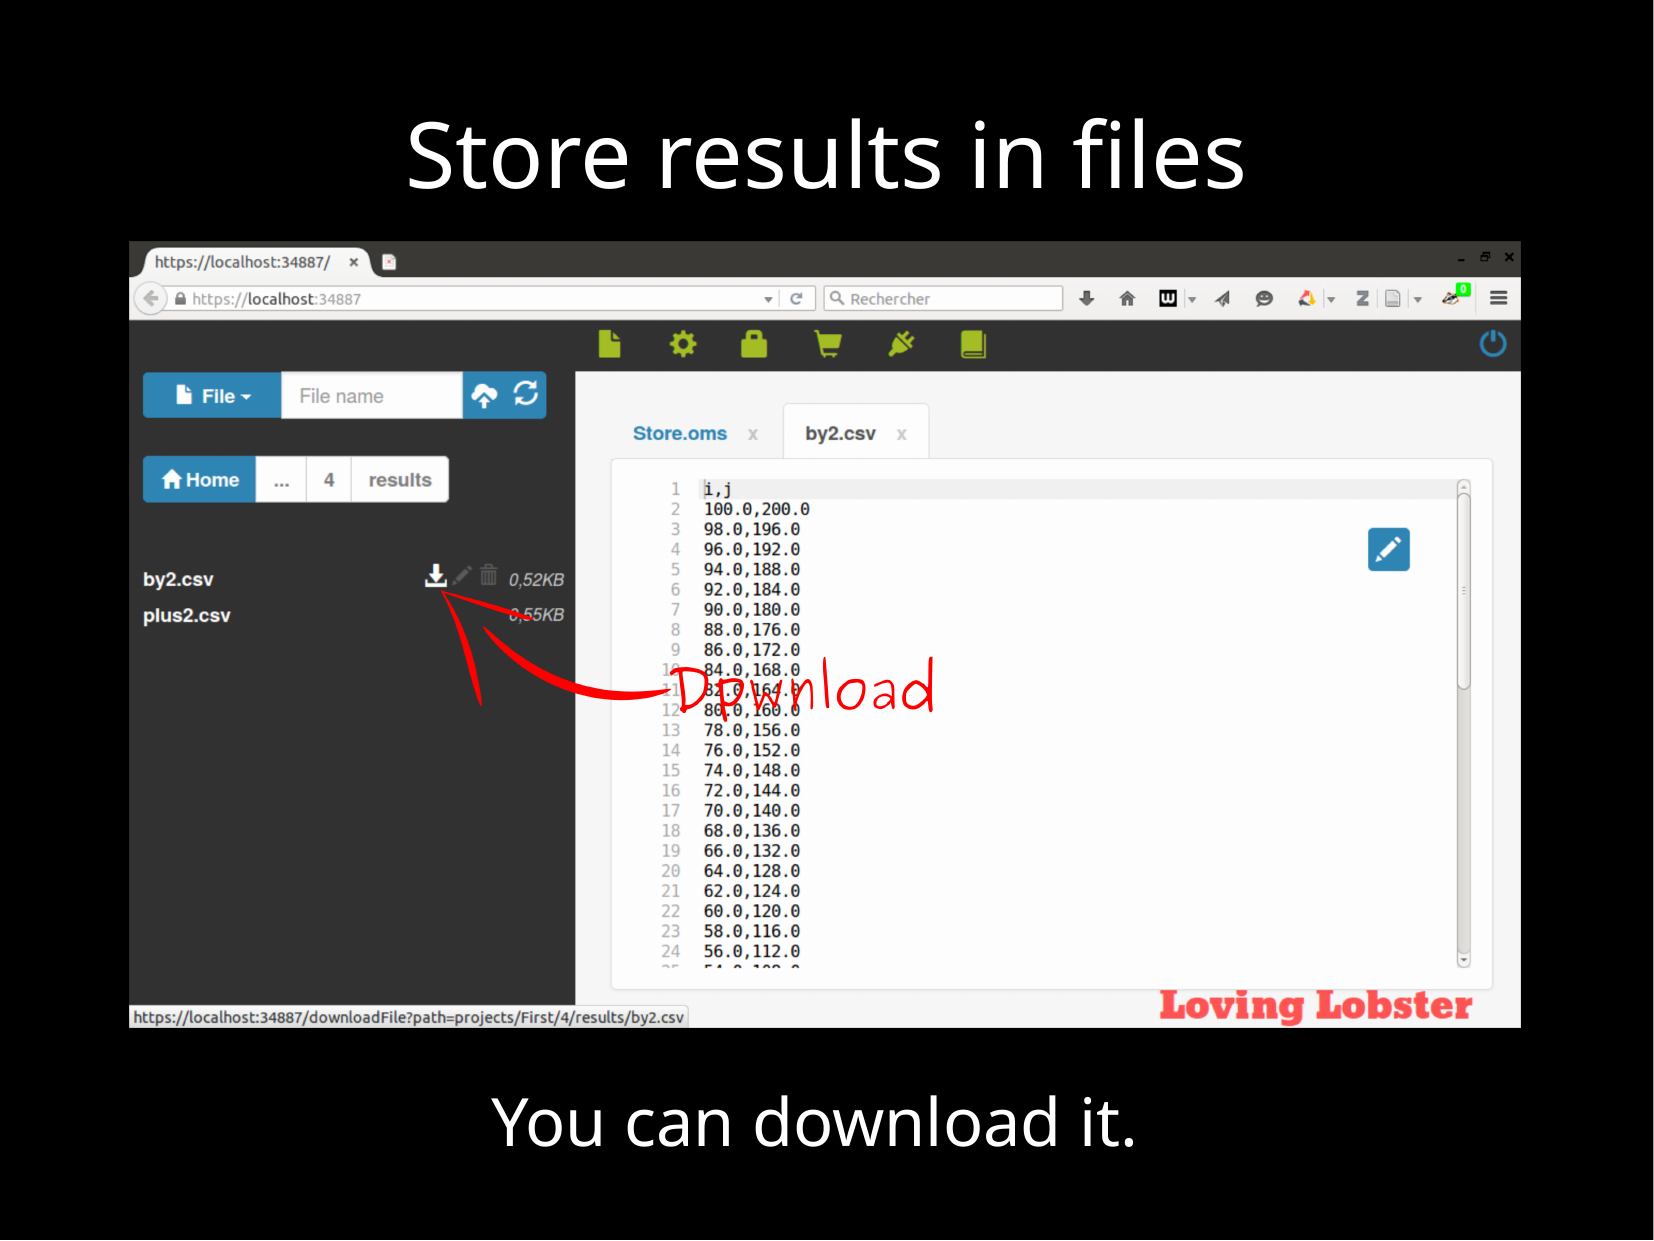

# Store results in files
You can download it.